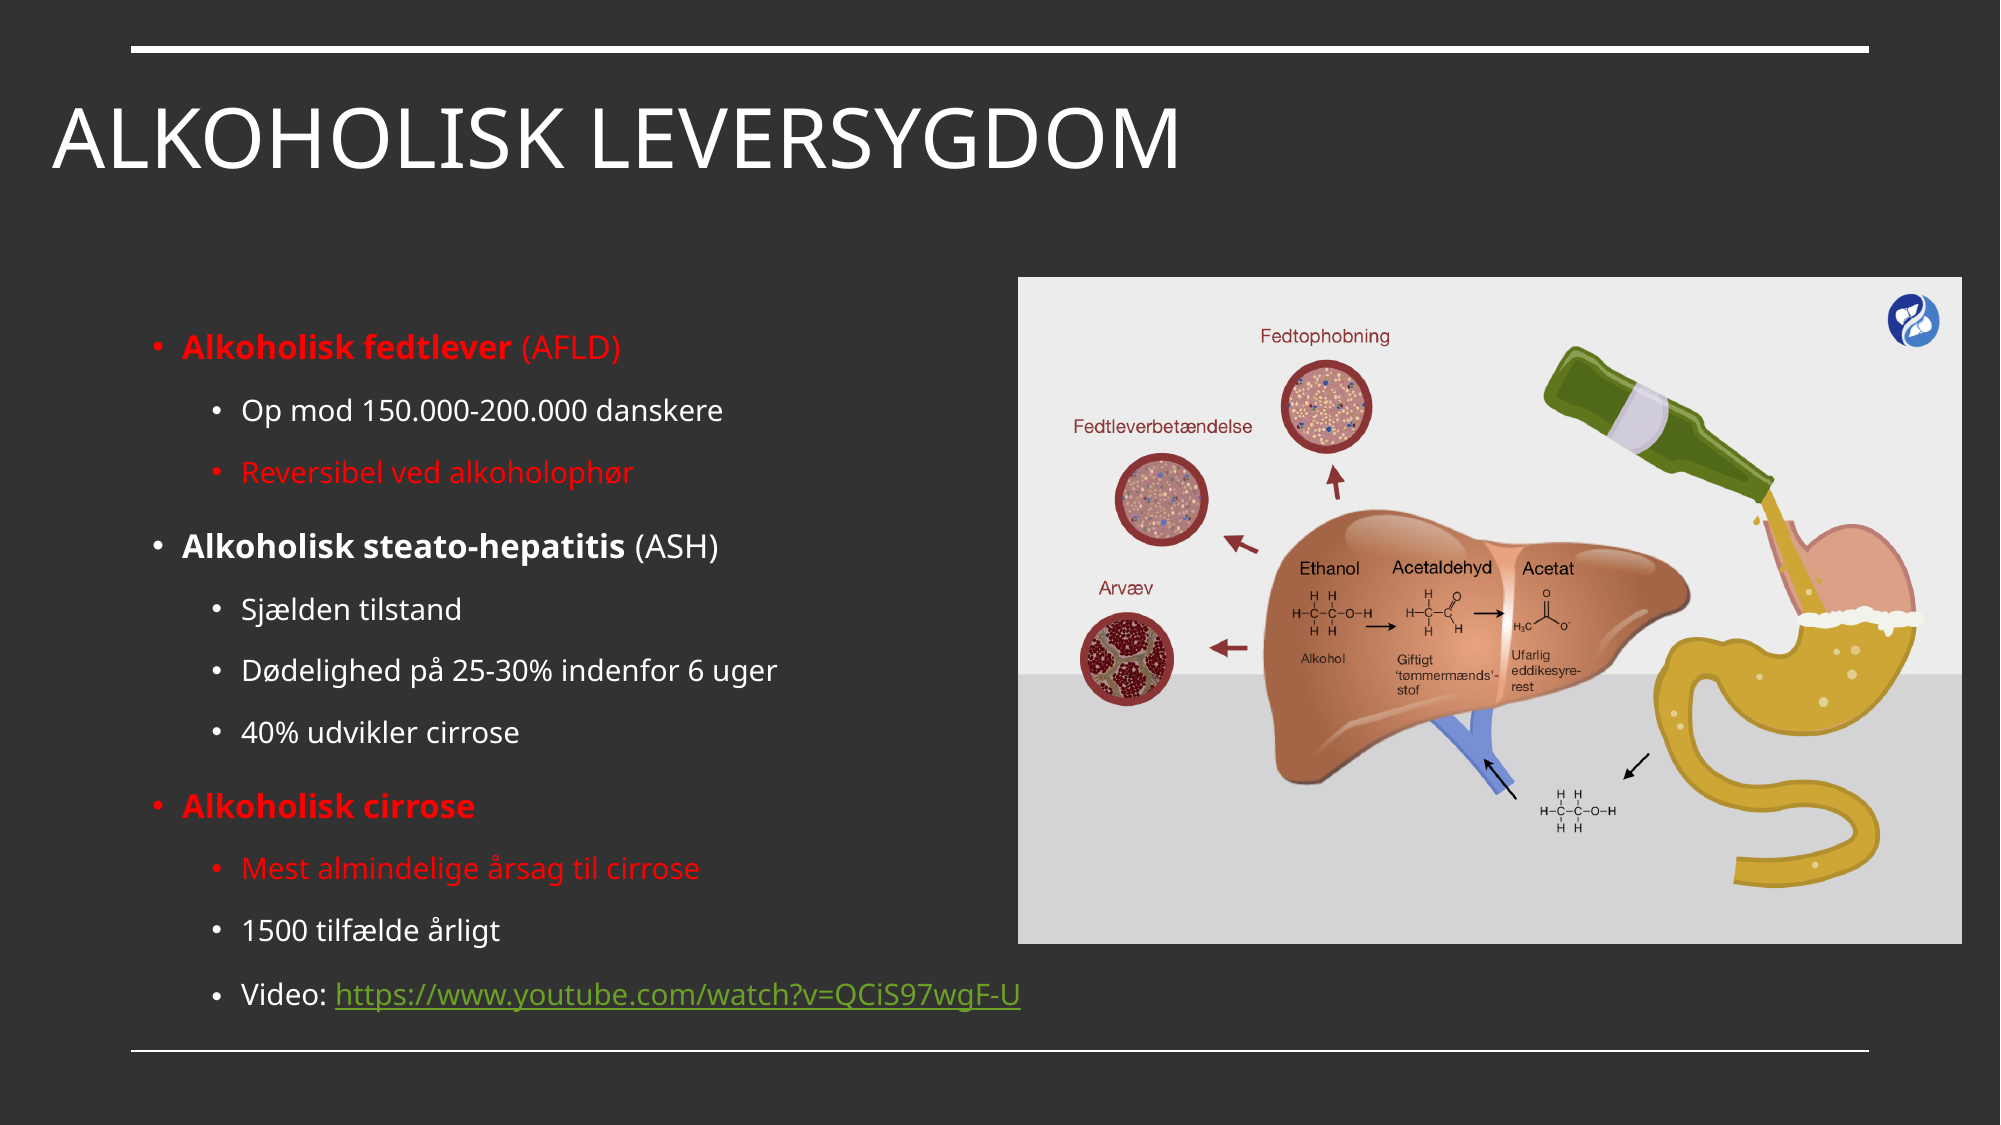

# Alkoholisk leversygdom
Alkoholisk fedtlever (AFLD)
Op mod 150.000-200.000 danskere
Reversibel ved alkoholophør
Alkoholisk steato-hepatitis (ASH)
Sjælden tilstand
Dødelighed på 25-30% indenfor 6 uger
40% udvikler cirrose
Alkoholisk cirrose
Mest almindelige årsag til cirrose
1500 tilfælde årligt
Video: https://www.youtube.com/watch?v=QCiS97wgF-U